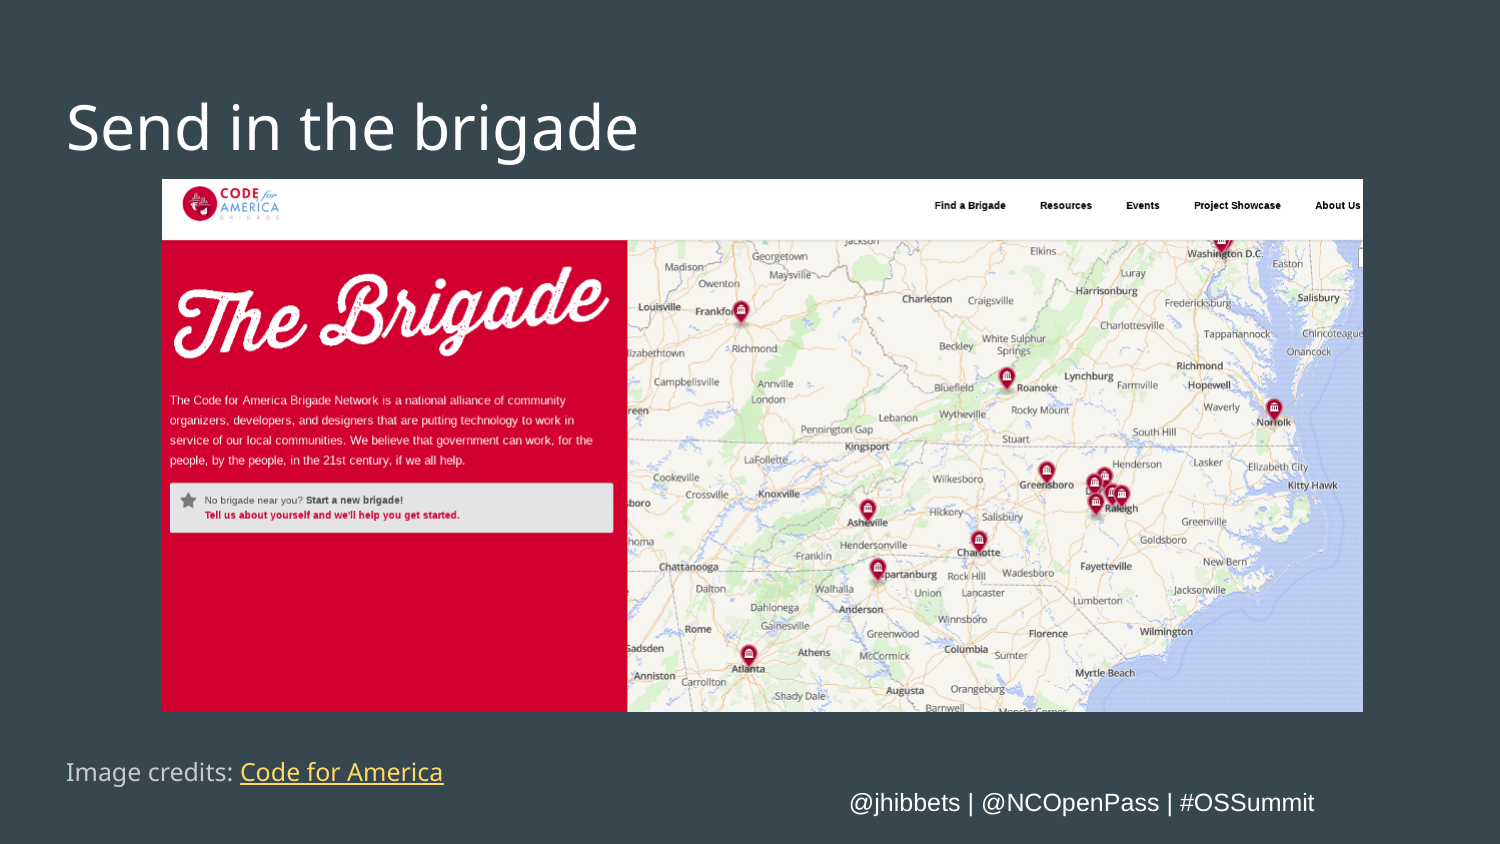

# Send in the brigade
Image credits: Code for America